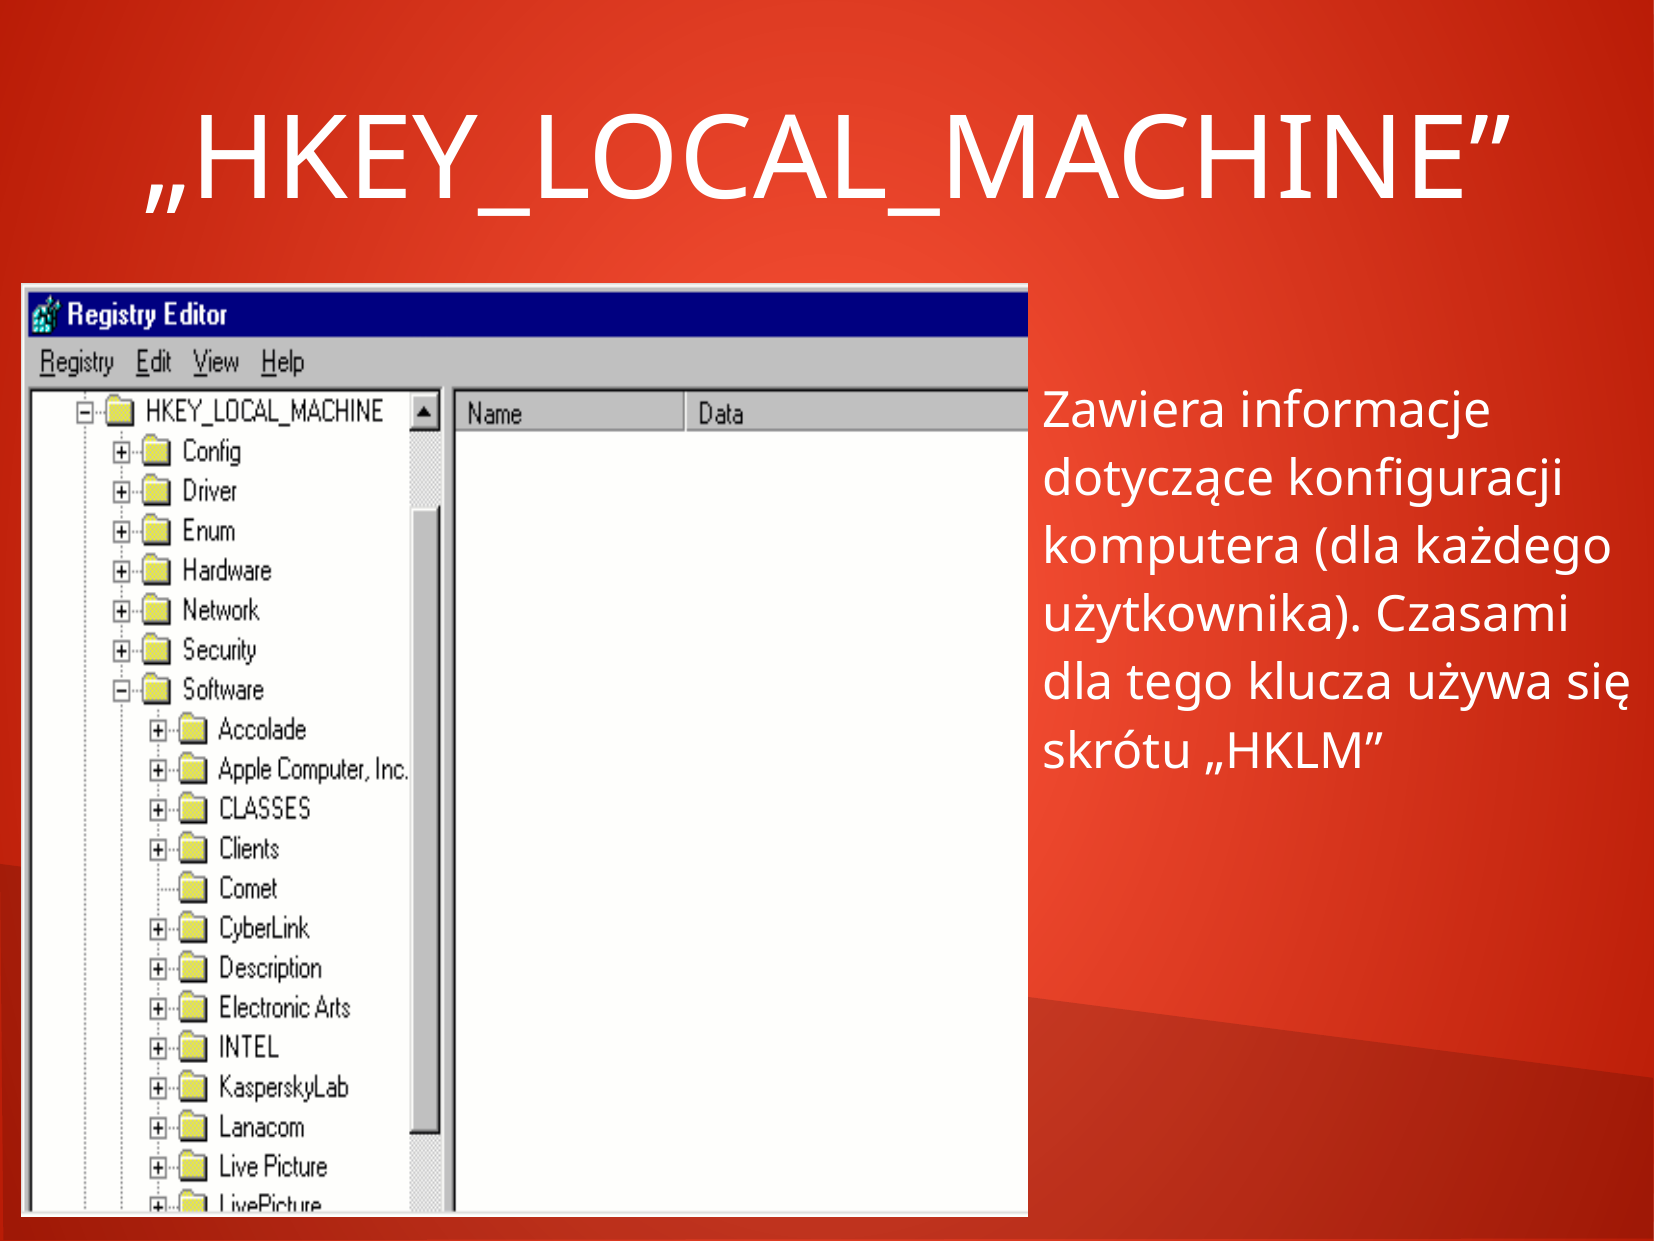

# „HKEY_LOCAL_MACHINE”
Zawiera informacje dotyczące konfiguracji komputera (dla każdego użytkownika). Czasami dla tego klucza używa się skrótu „HKLM”